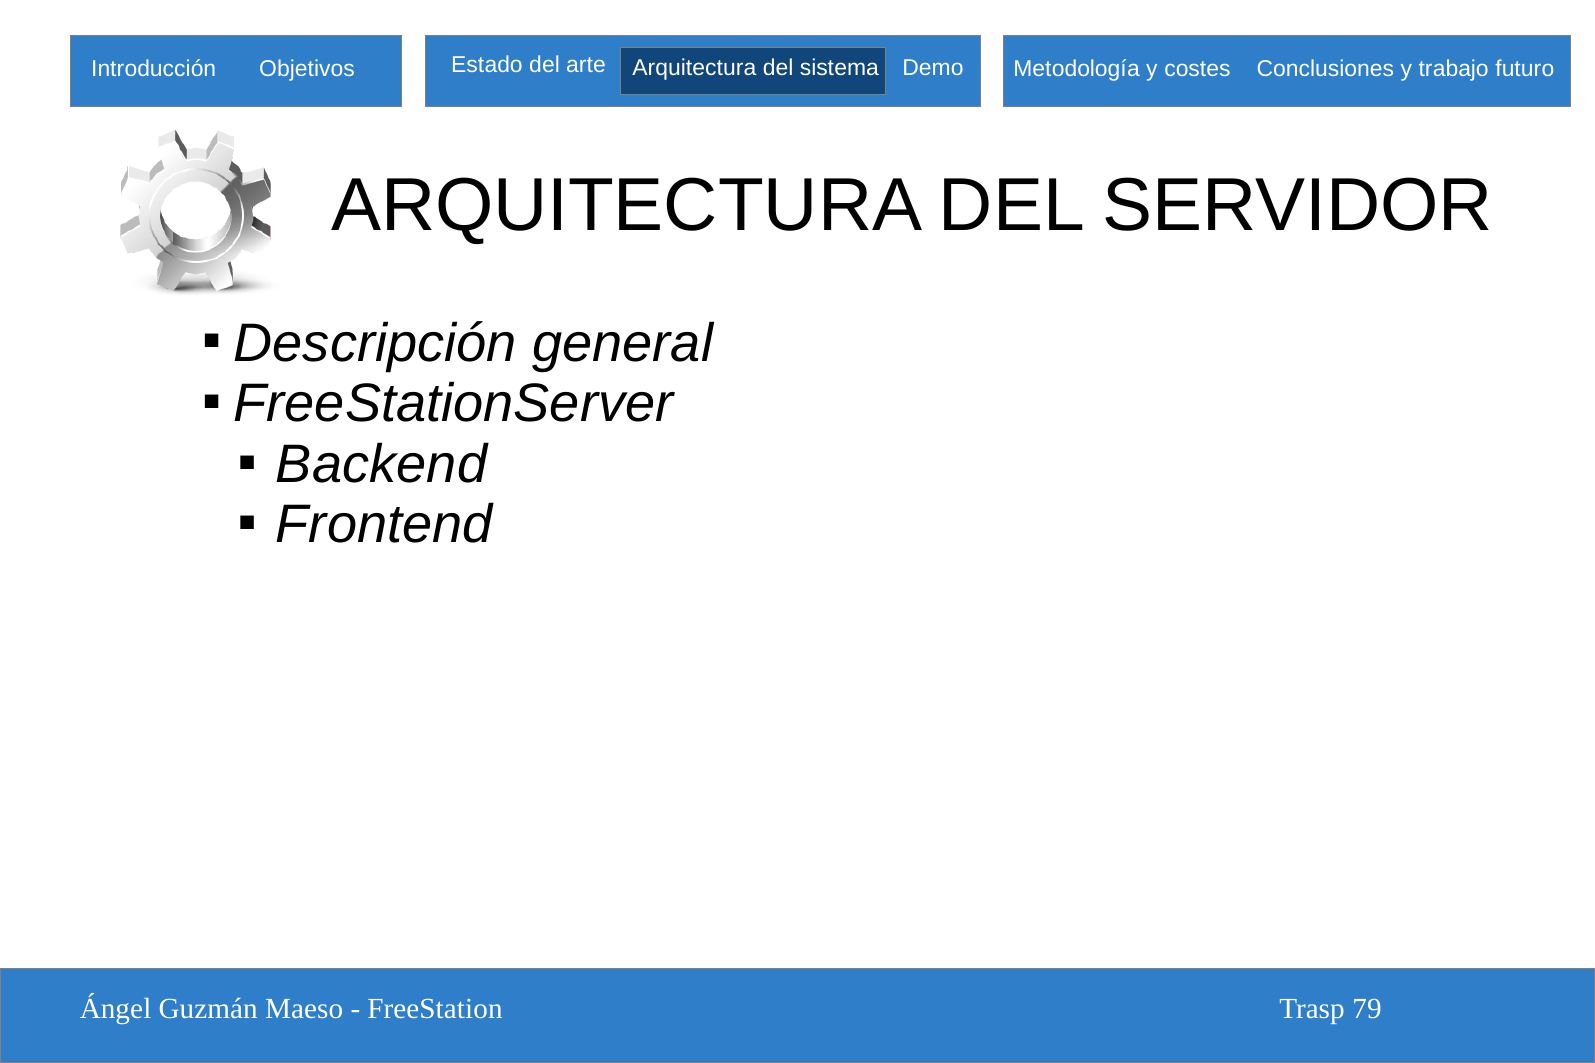

Metodología y costes
Conclusiones y trabajo futuro
Introducción
# Objetivos
Estado del arte
Estado del arte
Arquitectura del sistema
Arquitectura del sistema
Demo
Demo
ARQUITECTURA DEL SERVIDOR
 Descripción general
 FreeStationServer
Backend
Frontend
79